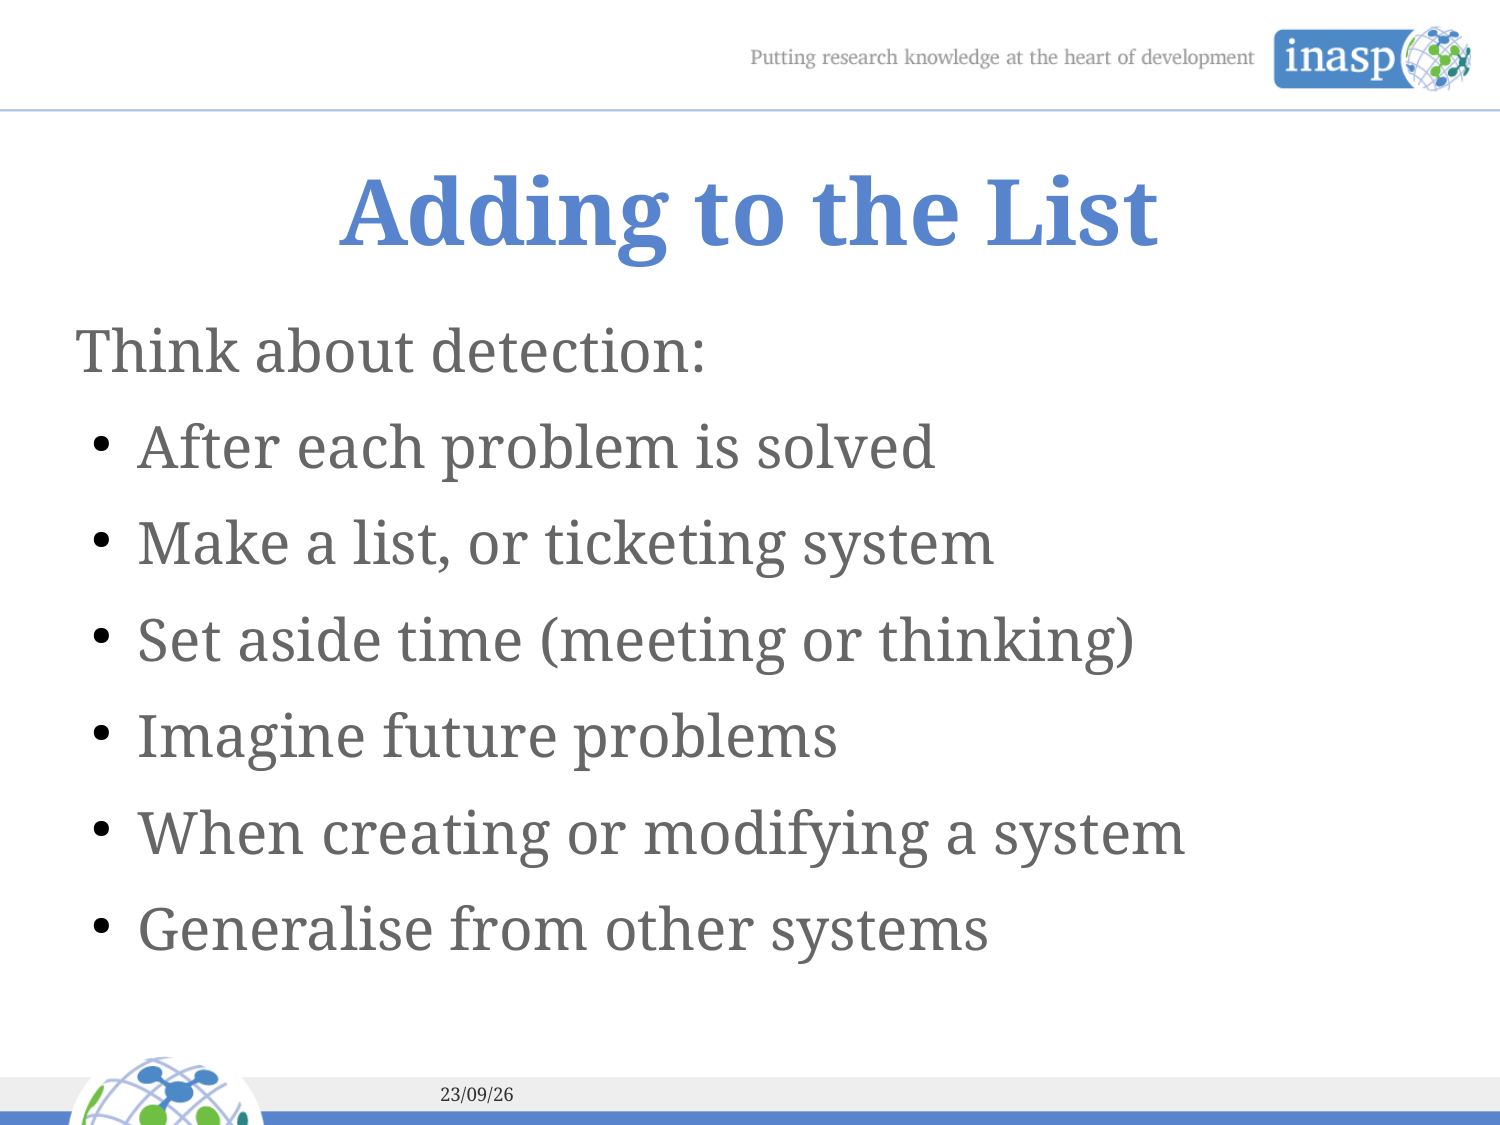

# Adding to the List
Think about detection:
After each problem is solved
Make a list, or ticketing system
Set aside time (meeting or thinking)
Imagine future problems
When creating or modifying a system
Generalise from other systems